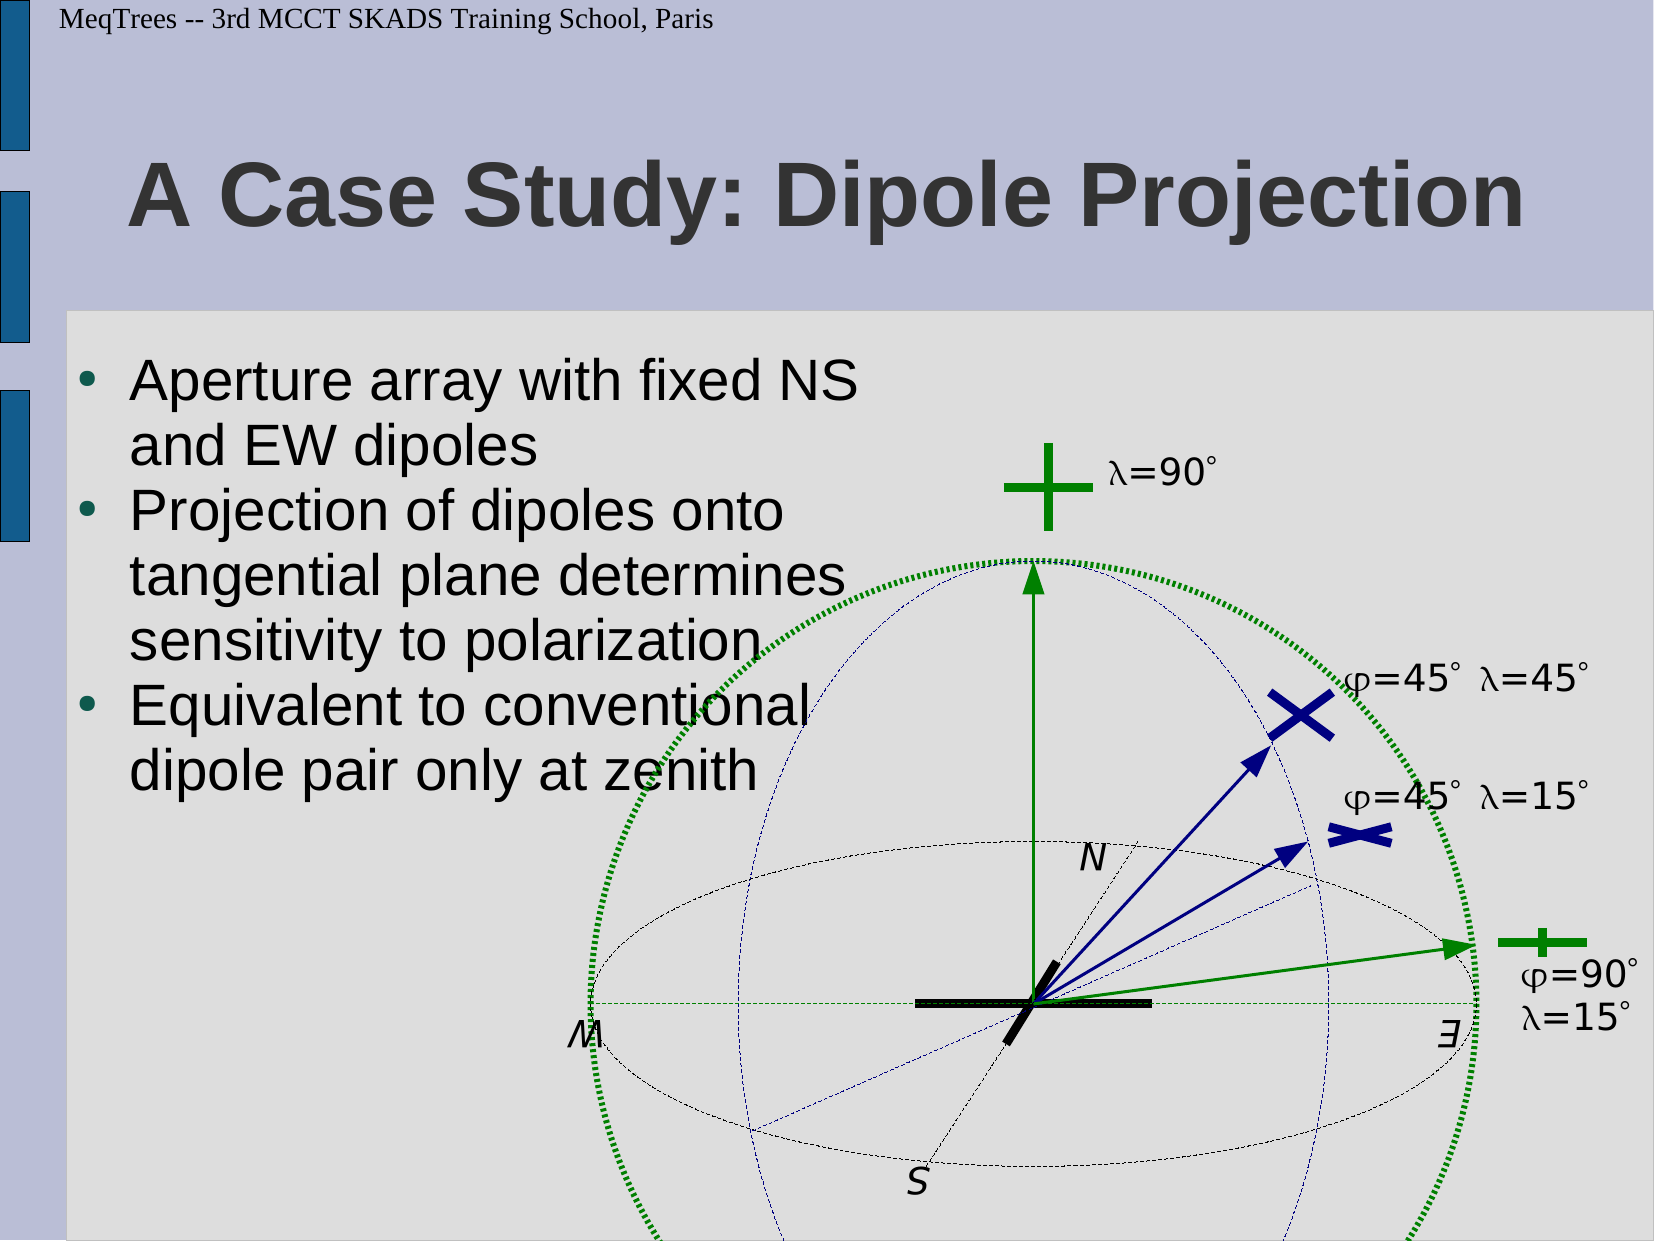

MeqTrees -- 3rd MCCT SKADS Training School, Paris
# A Case Study: Dipole Projection
Aperture array with fixed NS and EW dipoles
Projection of dipoles onto tangential plane determines sensitivity to polarization
Equivalent to conventional dipole pair only at zenith
=90˚
=45˚ =45˚
=45˚ =15˚
N
=90˚
=15˚
W
E
S